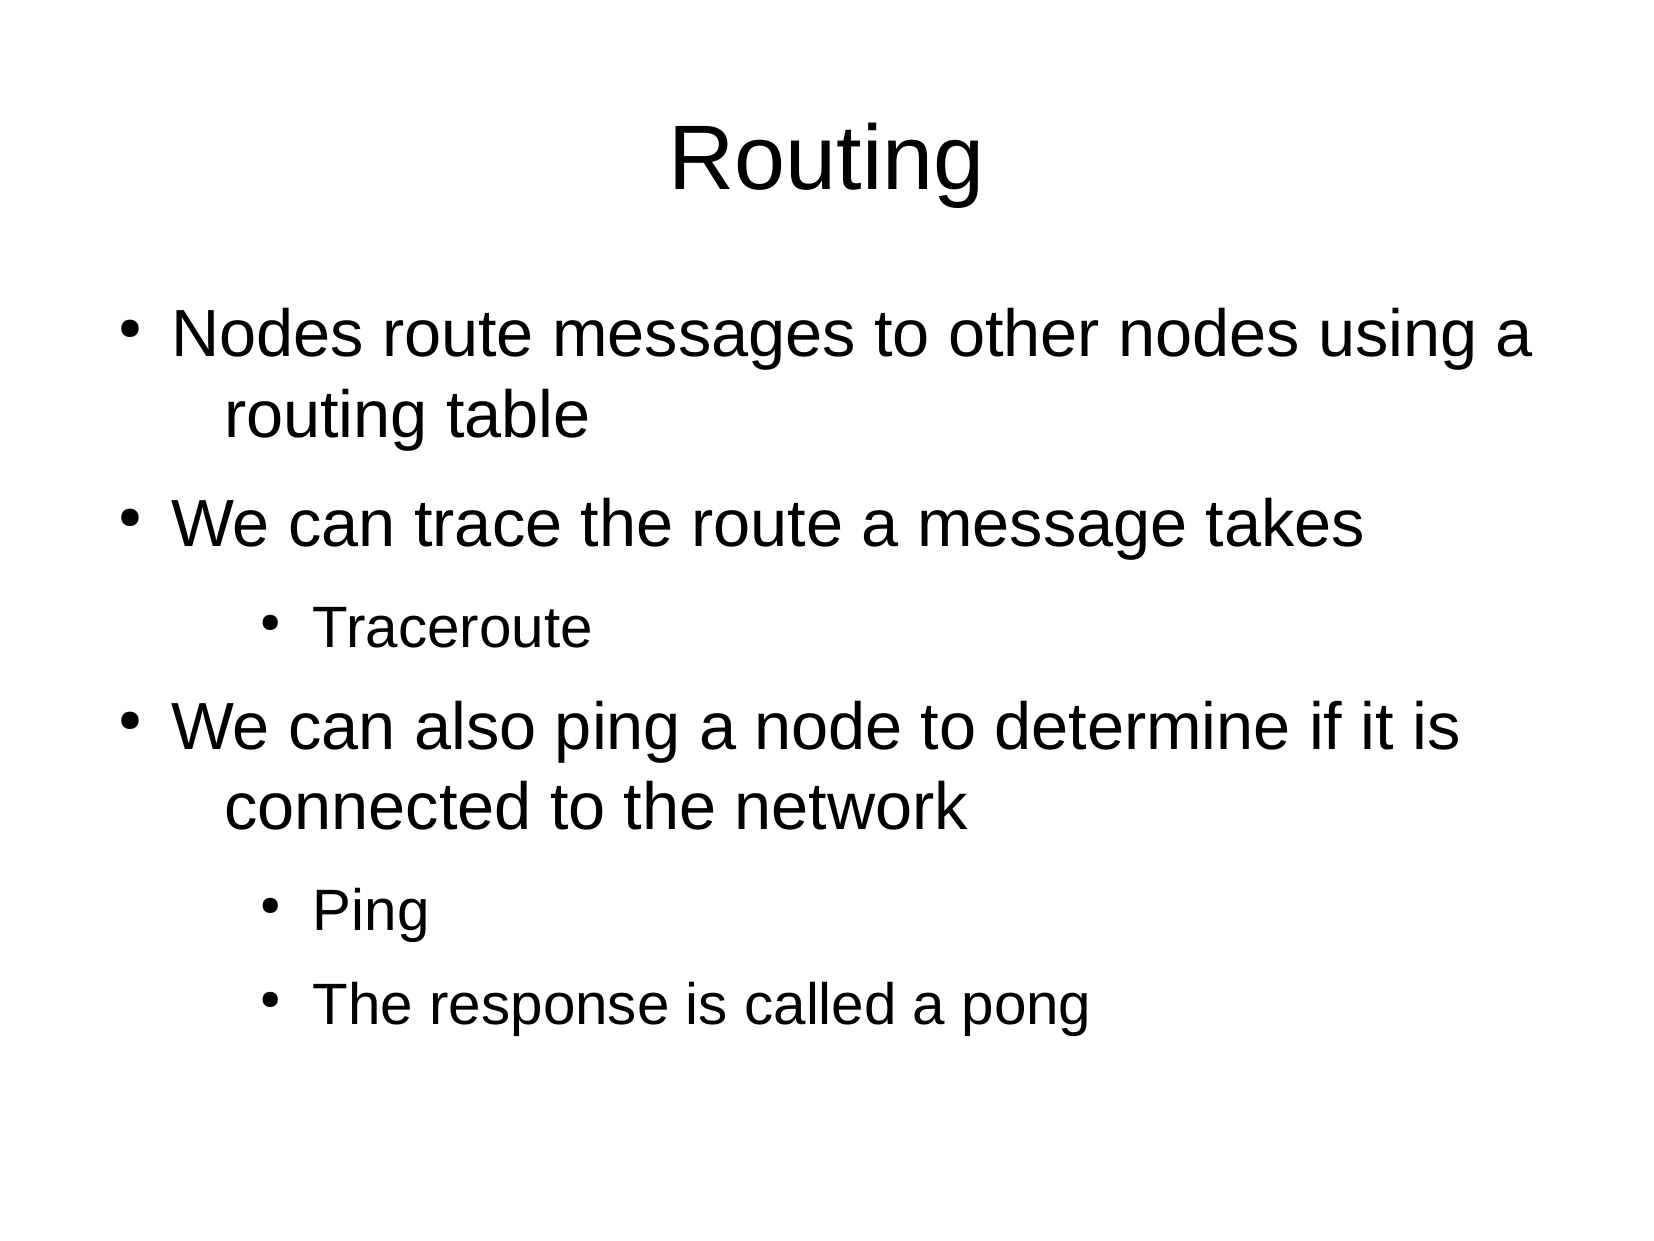

# Routing
Nodes route messages to other nodes using a routing table
We can trace the route a message takes
Traceroute
We can also ping a node to determine if it is connected to the network
Ping
The response is called a pong